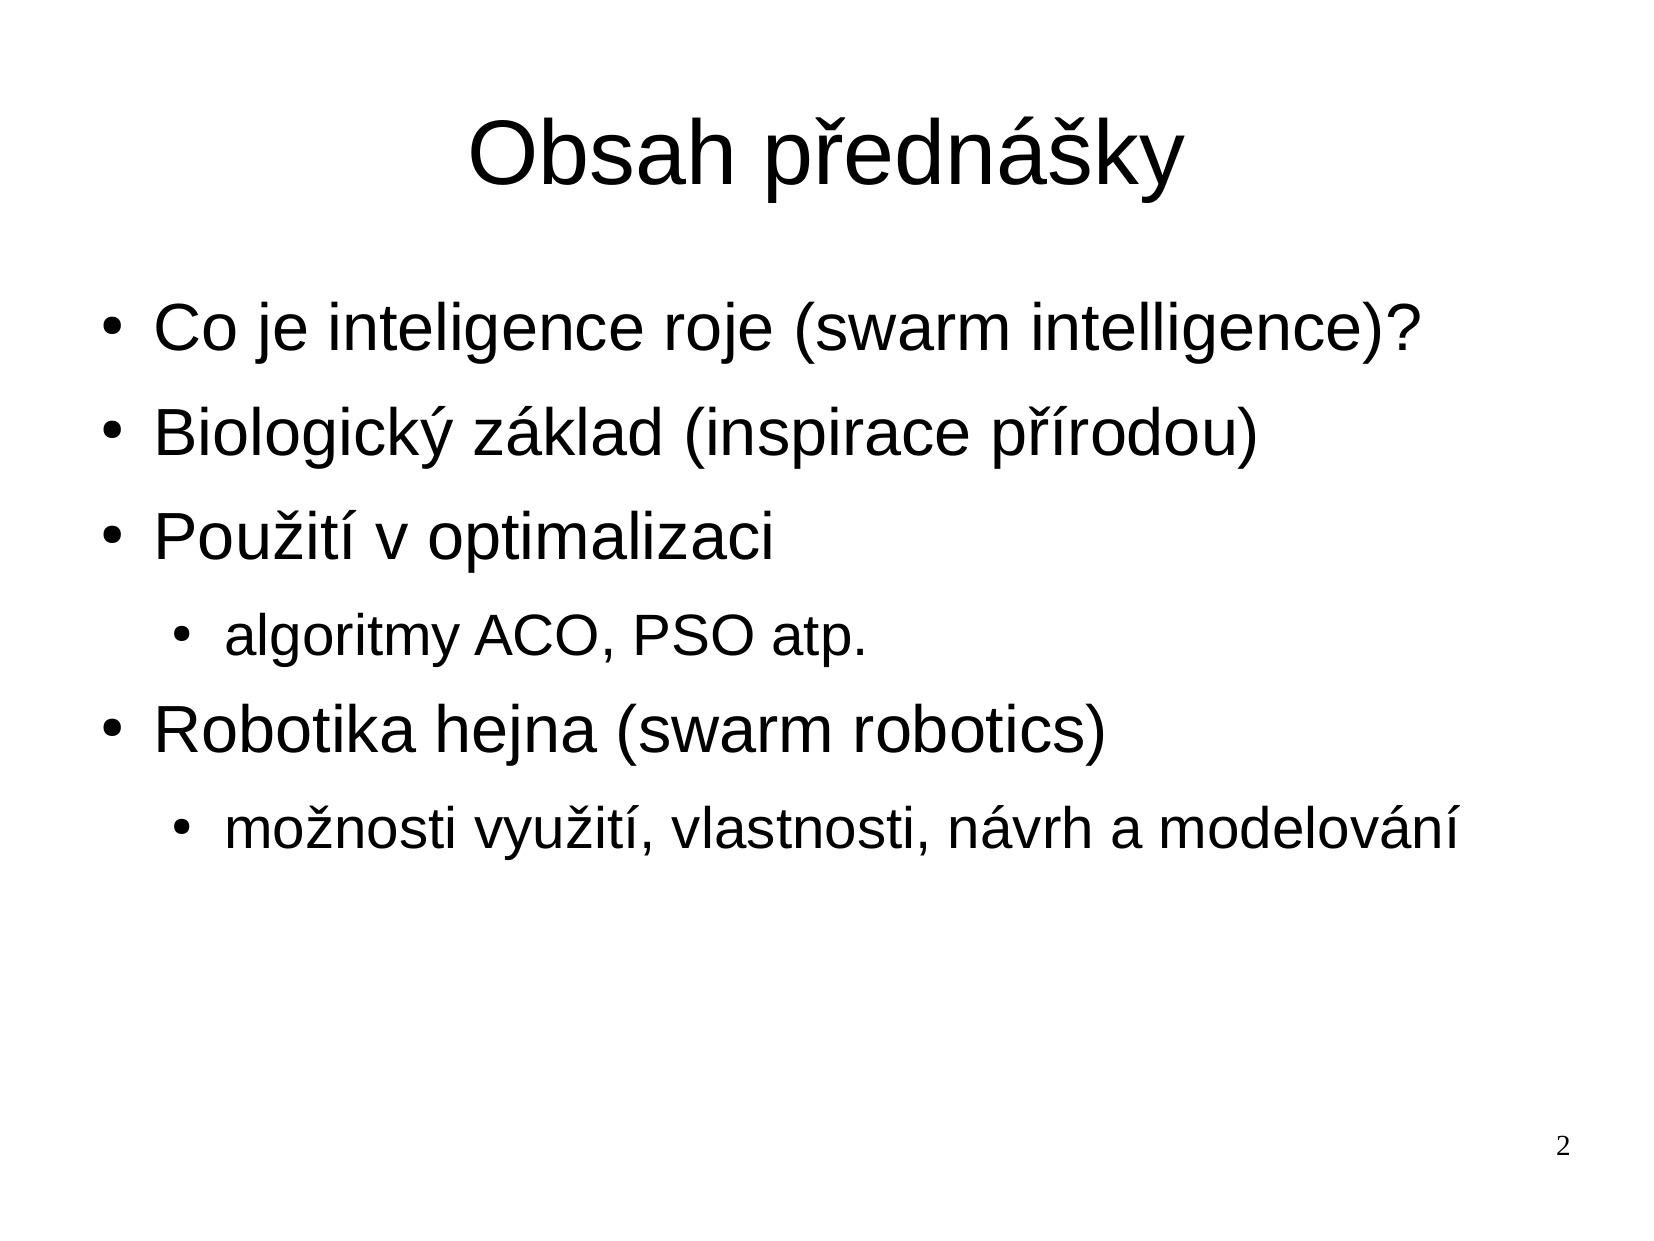

# Obsah přednášky
Co je inteligence roje (swarm intelligence)?
Biologický základ (inspirace přírodou)
Použití v optimalizaci
algoritmy ACO, PSO atp.
Robotika hejna (swarm robotics)
možnosti využití, vlastnosti, návrh a modelování
2